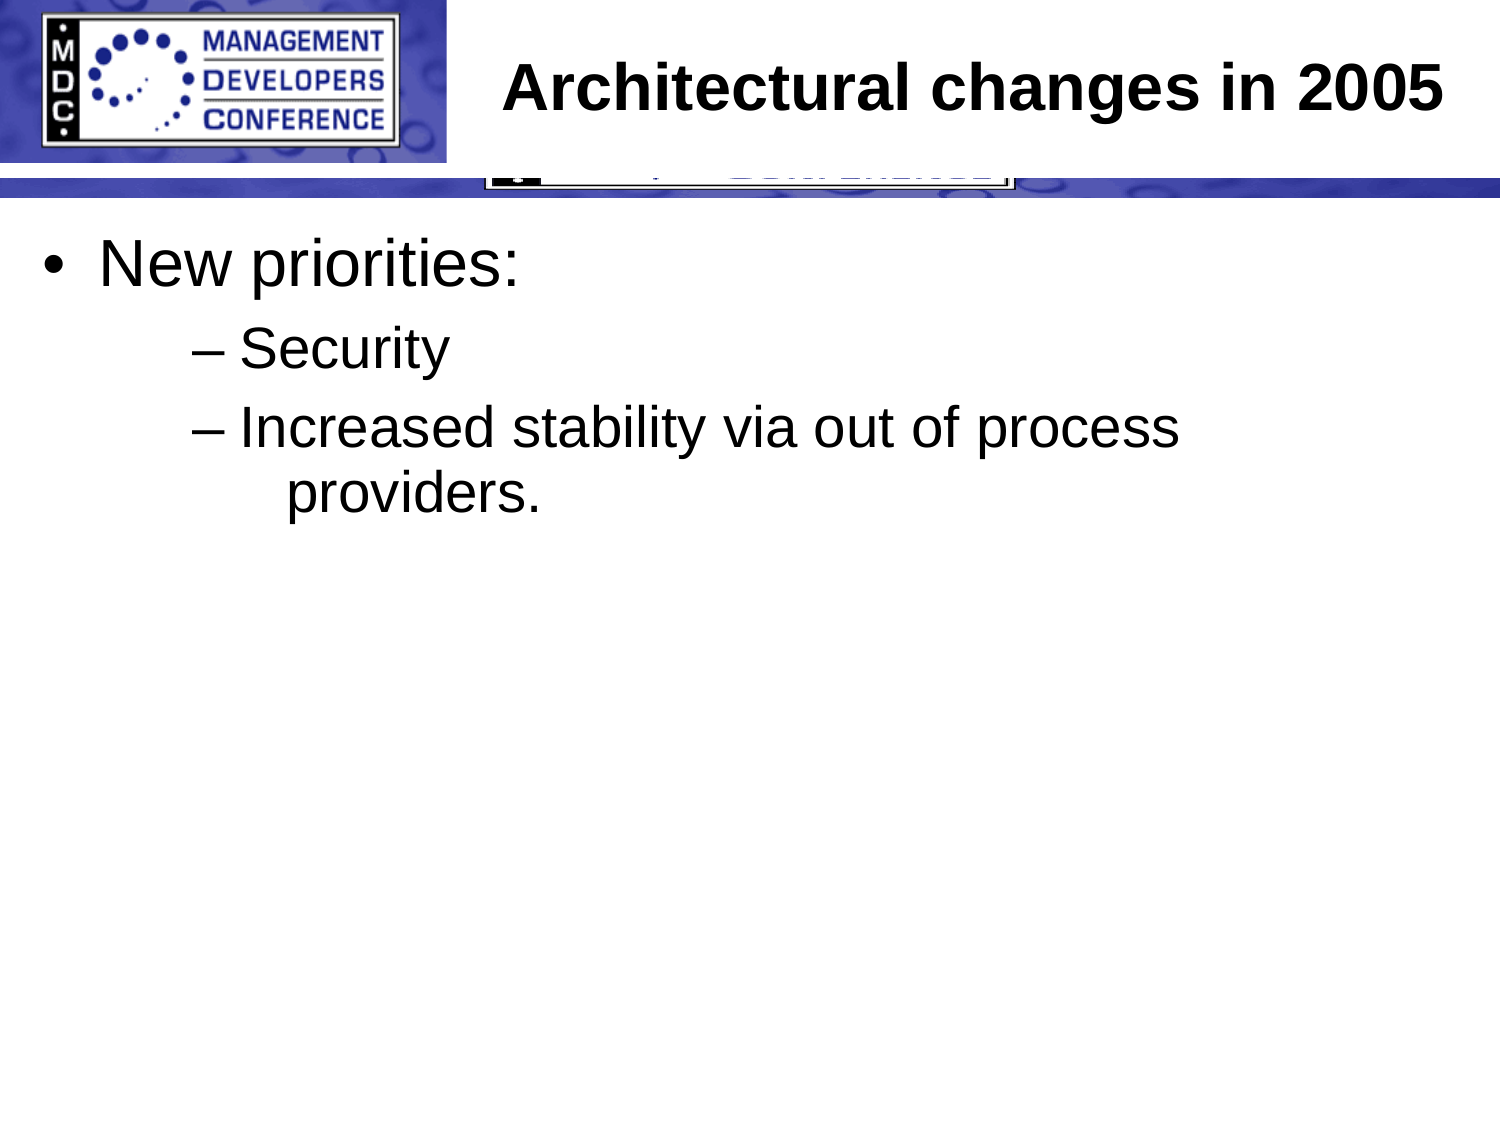

# Architectural changes in 2005
New priorities:
Security
Increased stability via out of process providers.